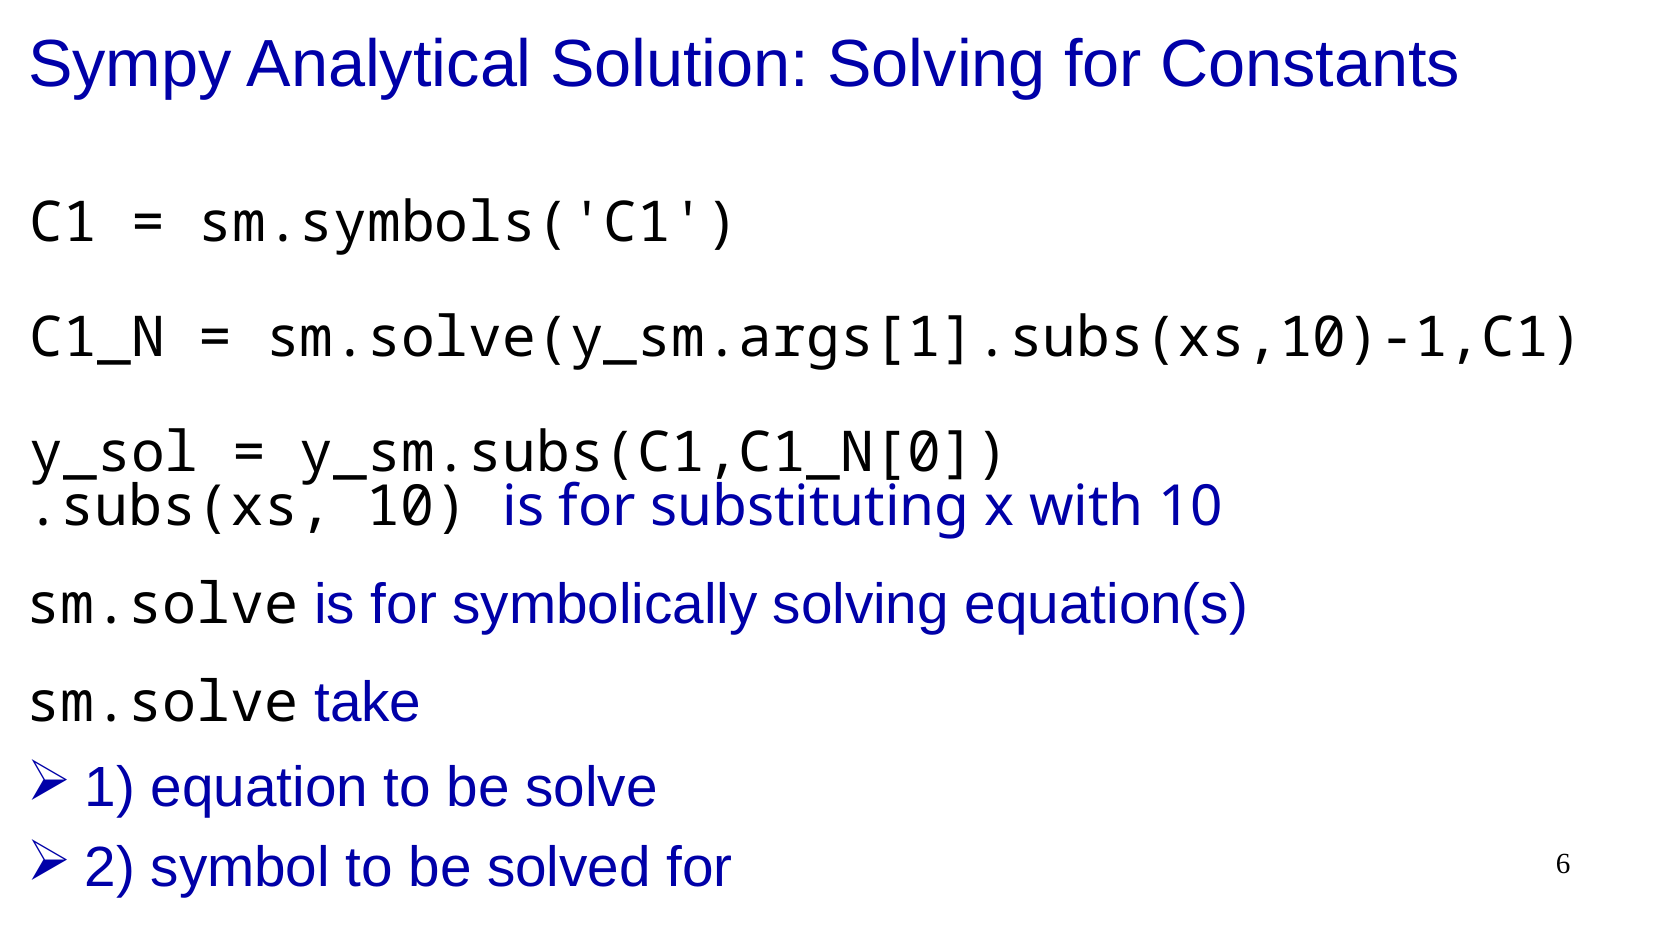

# Sympy Analytical Solution: Solving for Constants
C1 = sm.symbols('C1')
C1_N = sm.solve(y_sm.args[1].subs(xs,10)-1,C1)
y_sol = y_sm.subs(C1,C1_N[0])
.subs(xs, 10) is for substituting x with 10
sm.solve is for symbolically solving equation(s)
sm.solve take
1) equation to be solve
2) symbol to be solved for
6